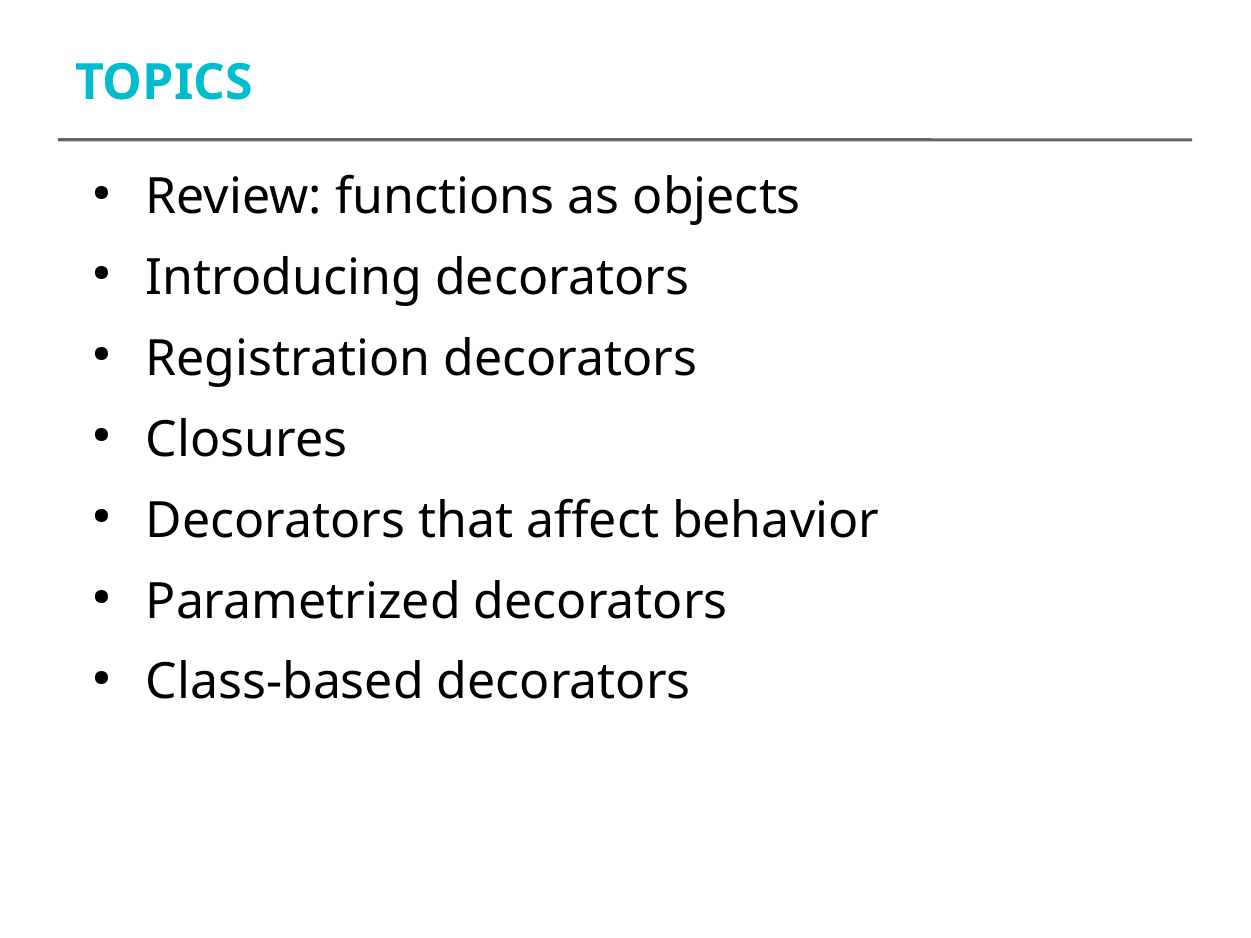

# TOPICS
Review: functions as objects
Introducing decorators
Registration decorators
Closures
Decorators that affect behavior
Parametrized decorators
Class-based decorators